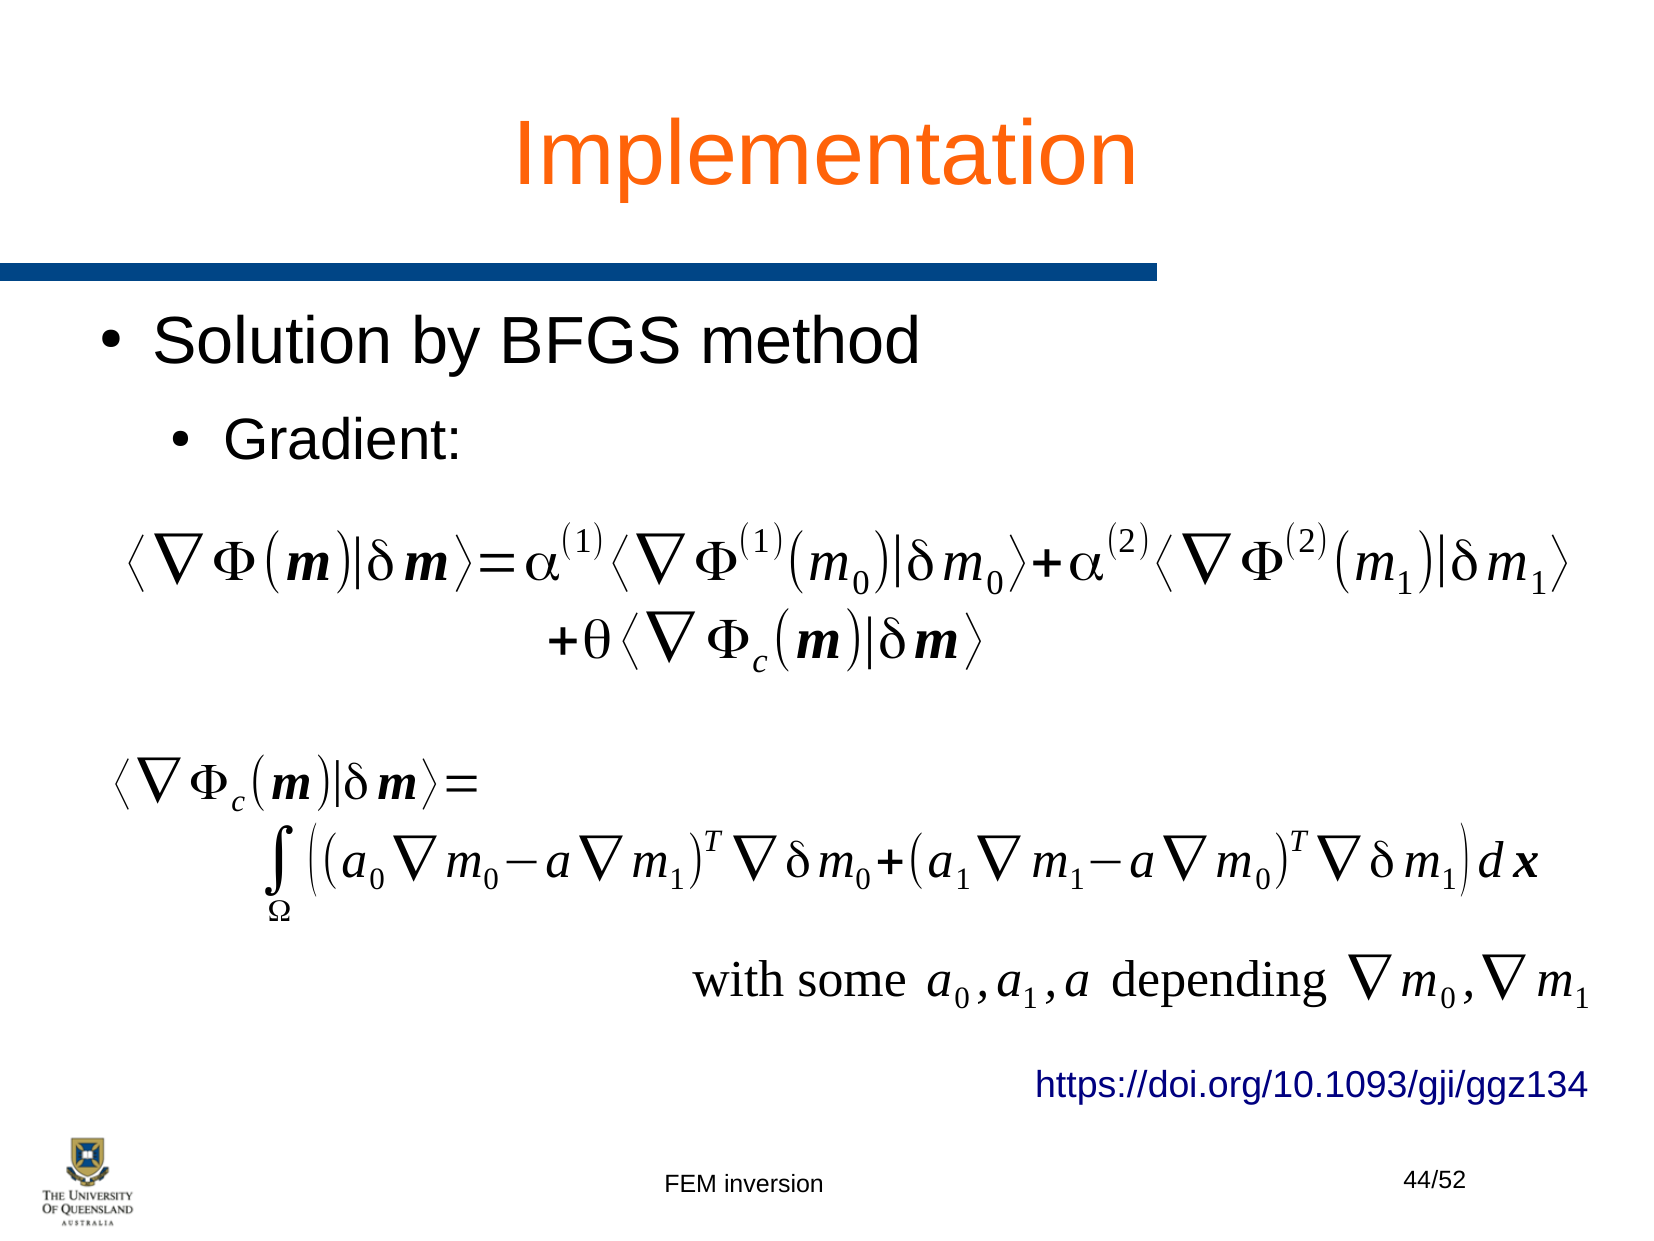

# Implementation
Solution by BFGS method
Gradient:
https://doi.org/10.1093/gji/ggz134